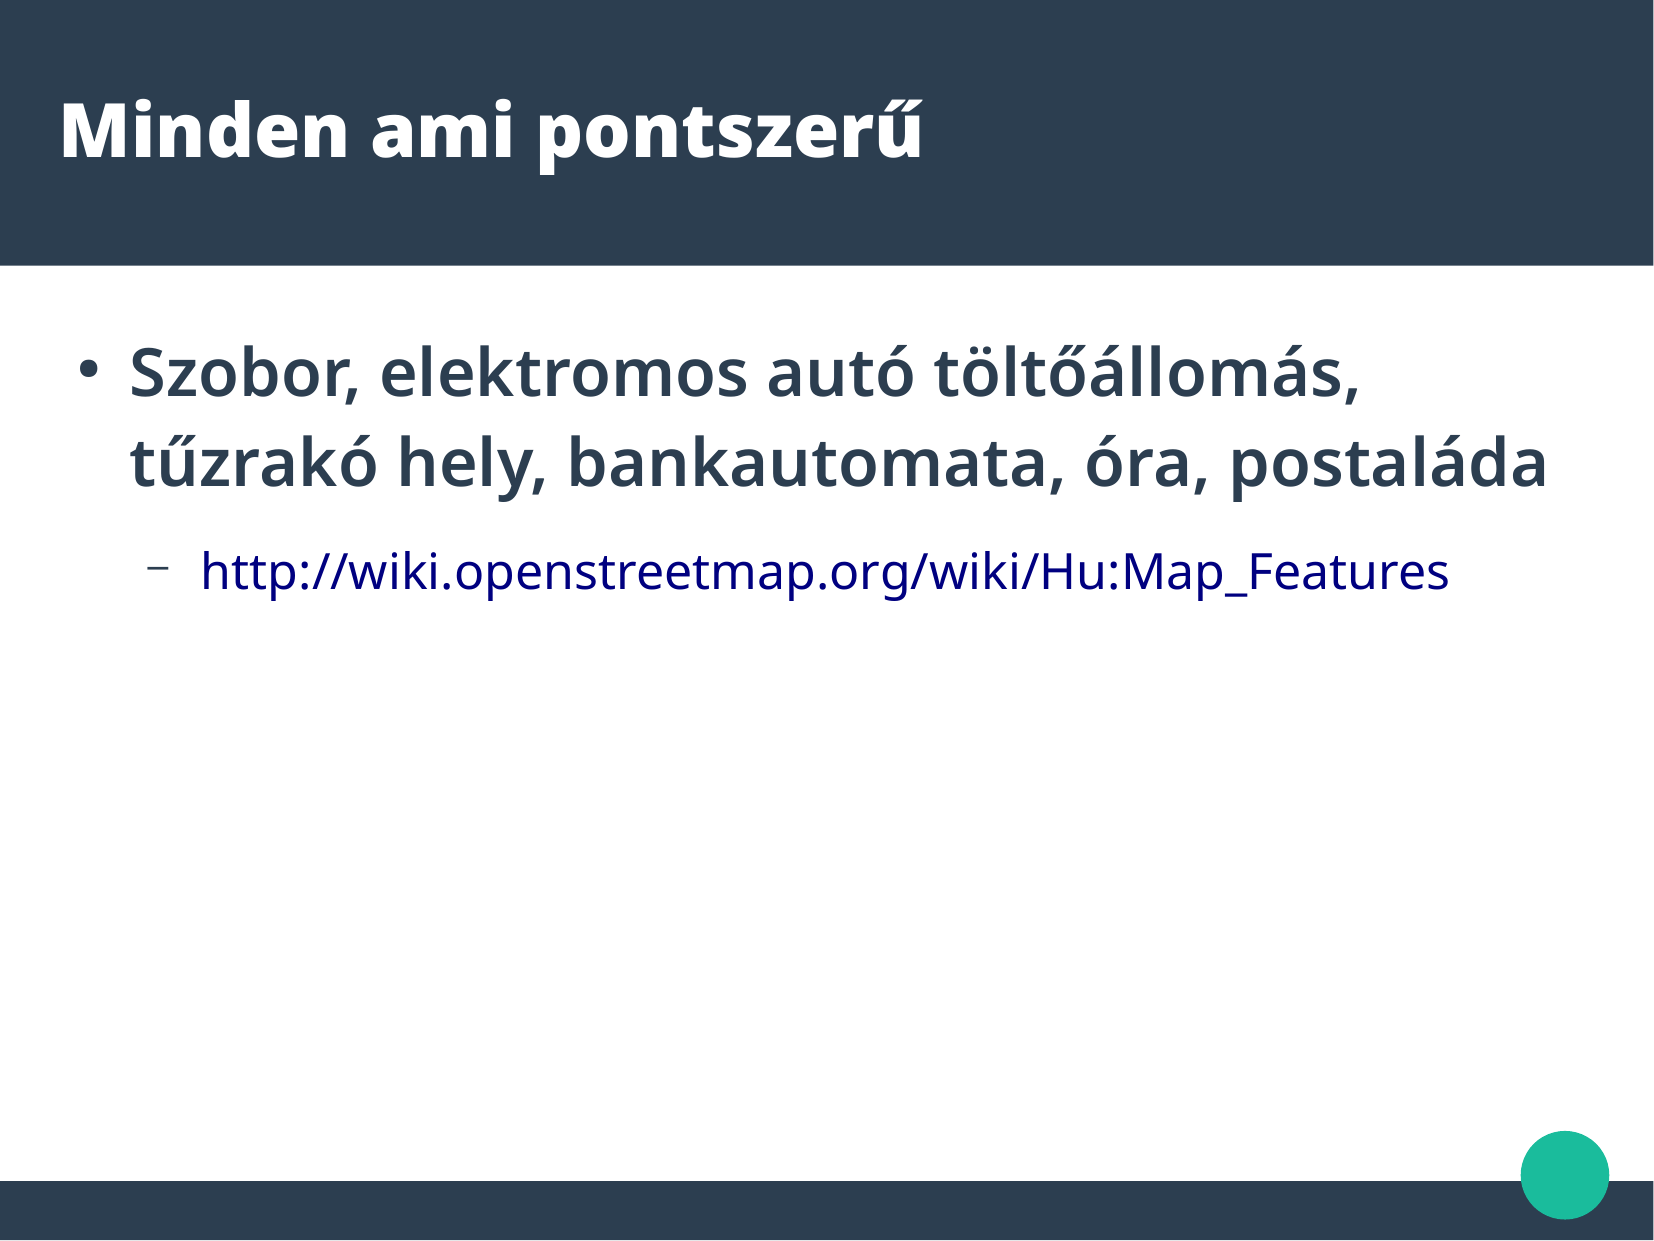

# Minden ami pontszerű
Szobor, elektromos autó töltőállomás, tűzrakó hely, bankautomata, óra, postaláda
http://wiki.openstreetmap.org/wiki/Hu:Map_Features